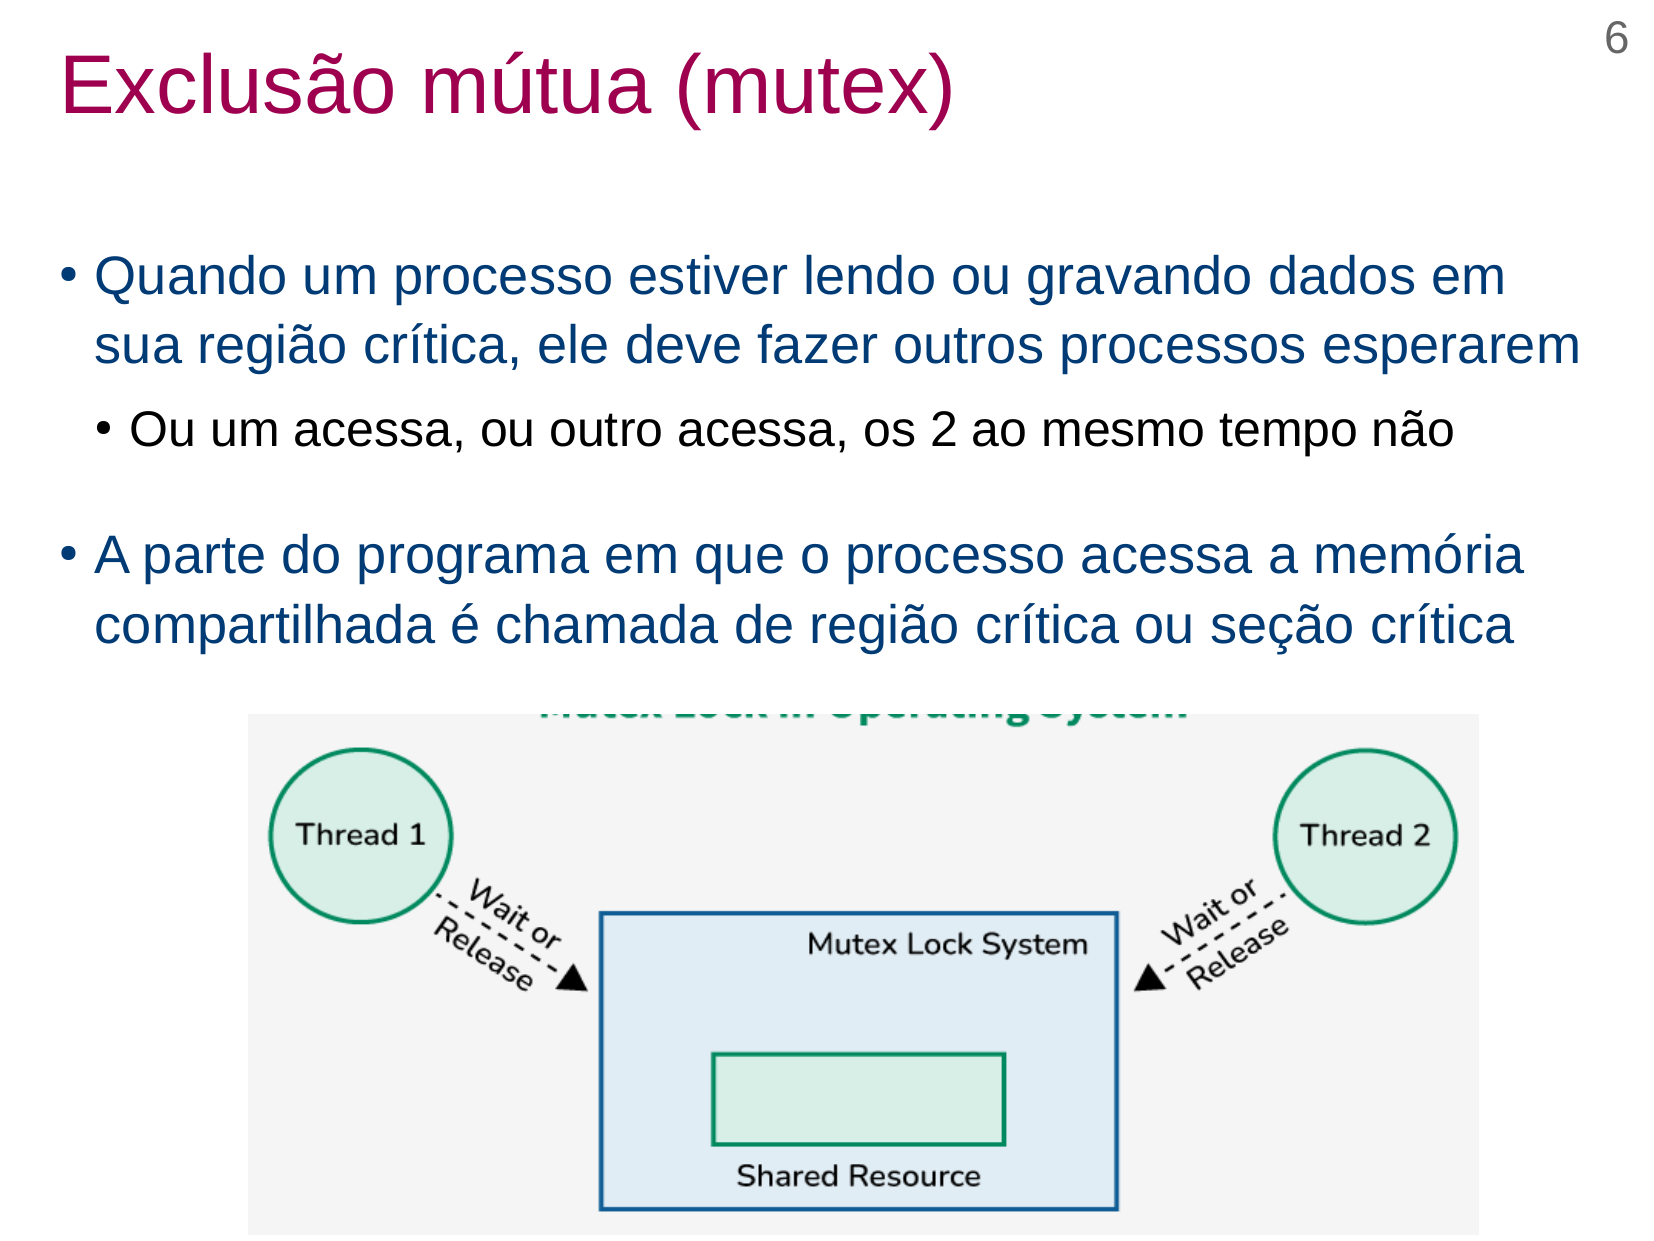

6
# Exclusão mútua (mutex)
Quando um processo estiver lendo ou gravando dados em sua região crítica, ele deve fazer outros processos esperarem
Ou um acessa, ou outro acessa, os 2 ao mesmo tempo não
A parte do programa em que o processo acessa a memória compartilhada é chamada de região crítica ou seção crítica